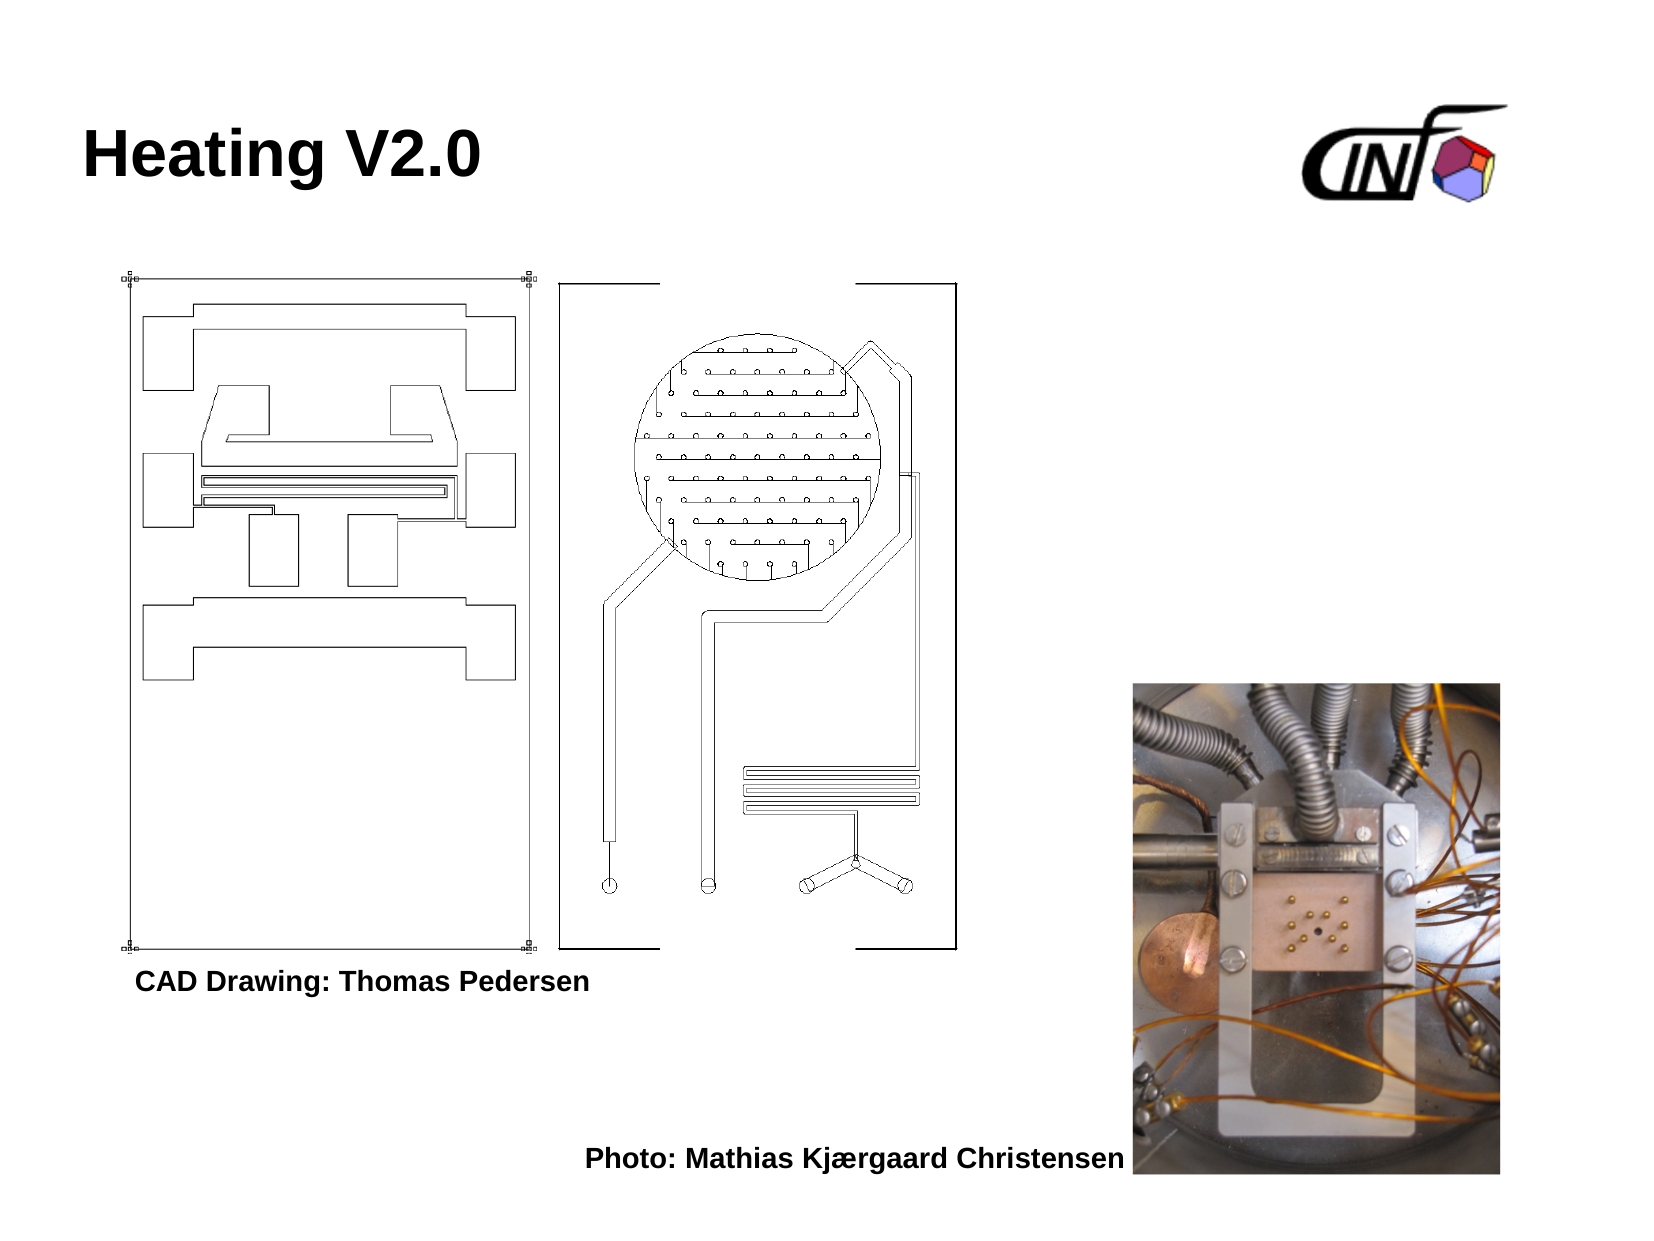

# Heating V2.0
CAD Drawing: Thomas Pedersen
Photo: Mathias Kjærgaard Christensen